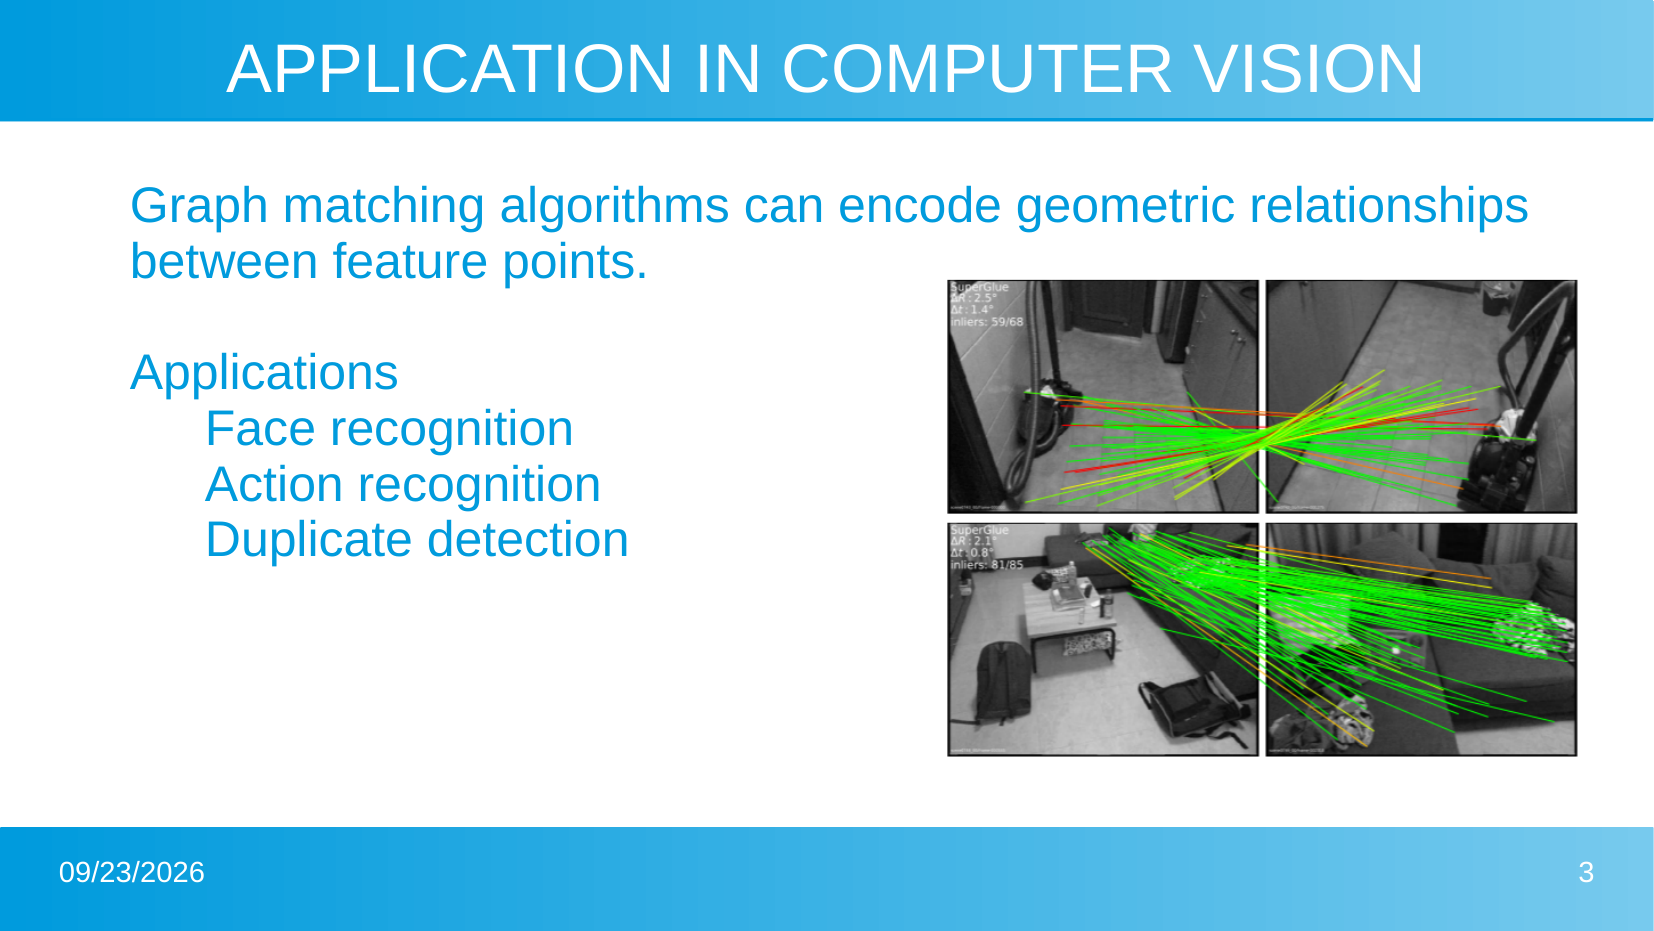

# APPLICATION IN COMPUTER VISION
Graph matching algorithms can encode geometric relationships between feature points.
Applications
	Face recognition
	Action recognition
	Duplicate detection
3